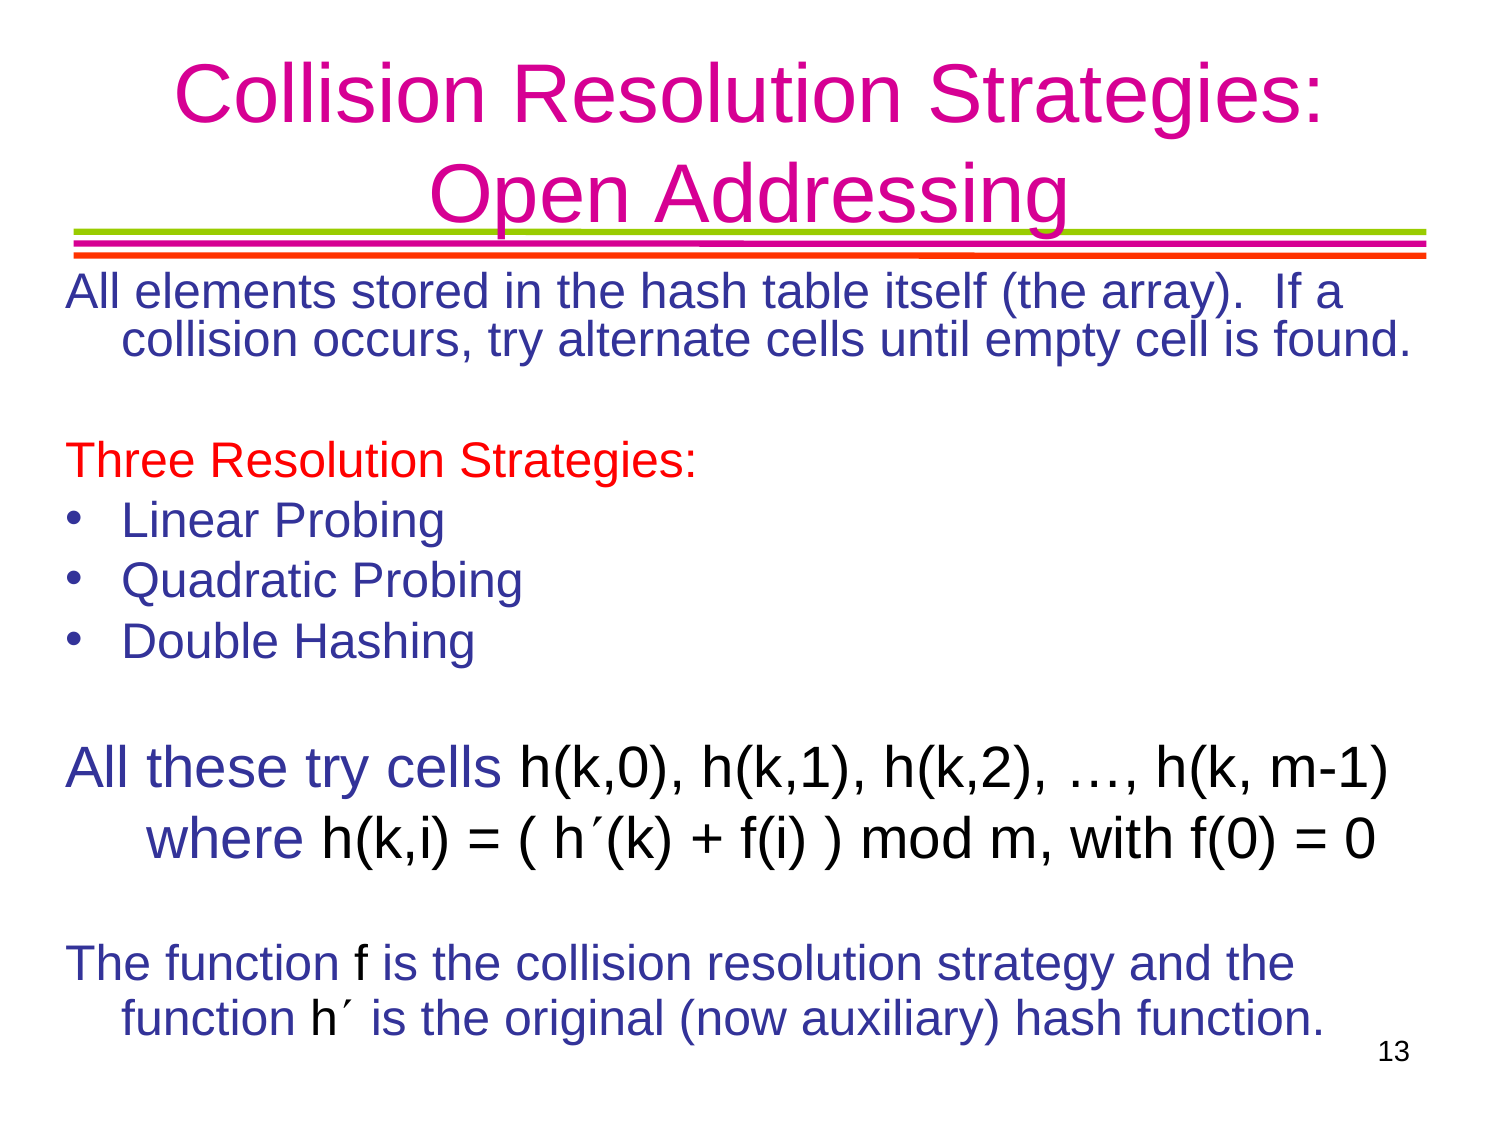

Collision Resolution Strategies:
Open Addressing
All elements stored in the hash table itself (the array). If a collision occurs, try alternate cells until empty cell is found.
Three Resolution Strategies:
Linear Probing
Quadratic Probing
Double Hashing
All these try cells h(k,0), h(k,1), h(k,2), …, h(k, m-1)
 where h(k,i) = ( h(k) + f(i) ) mod m, with f(0) = 0
The function f is the collision resolution strategy and the function h is the original (now auxiliary) hash function.